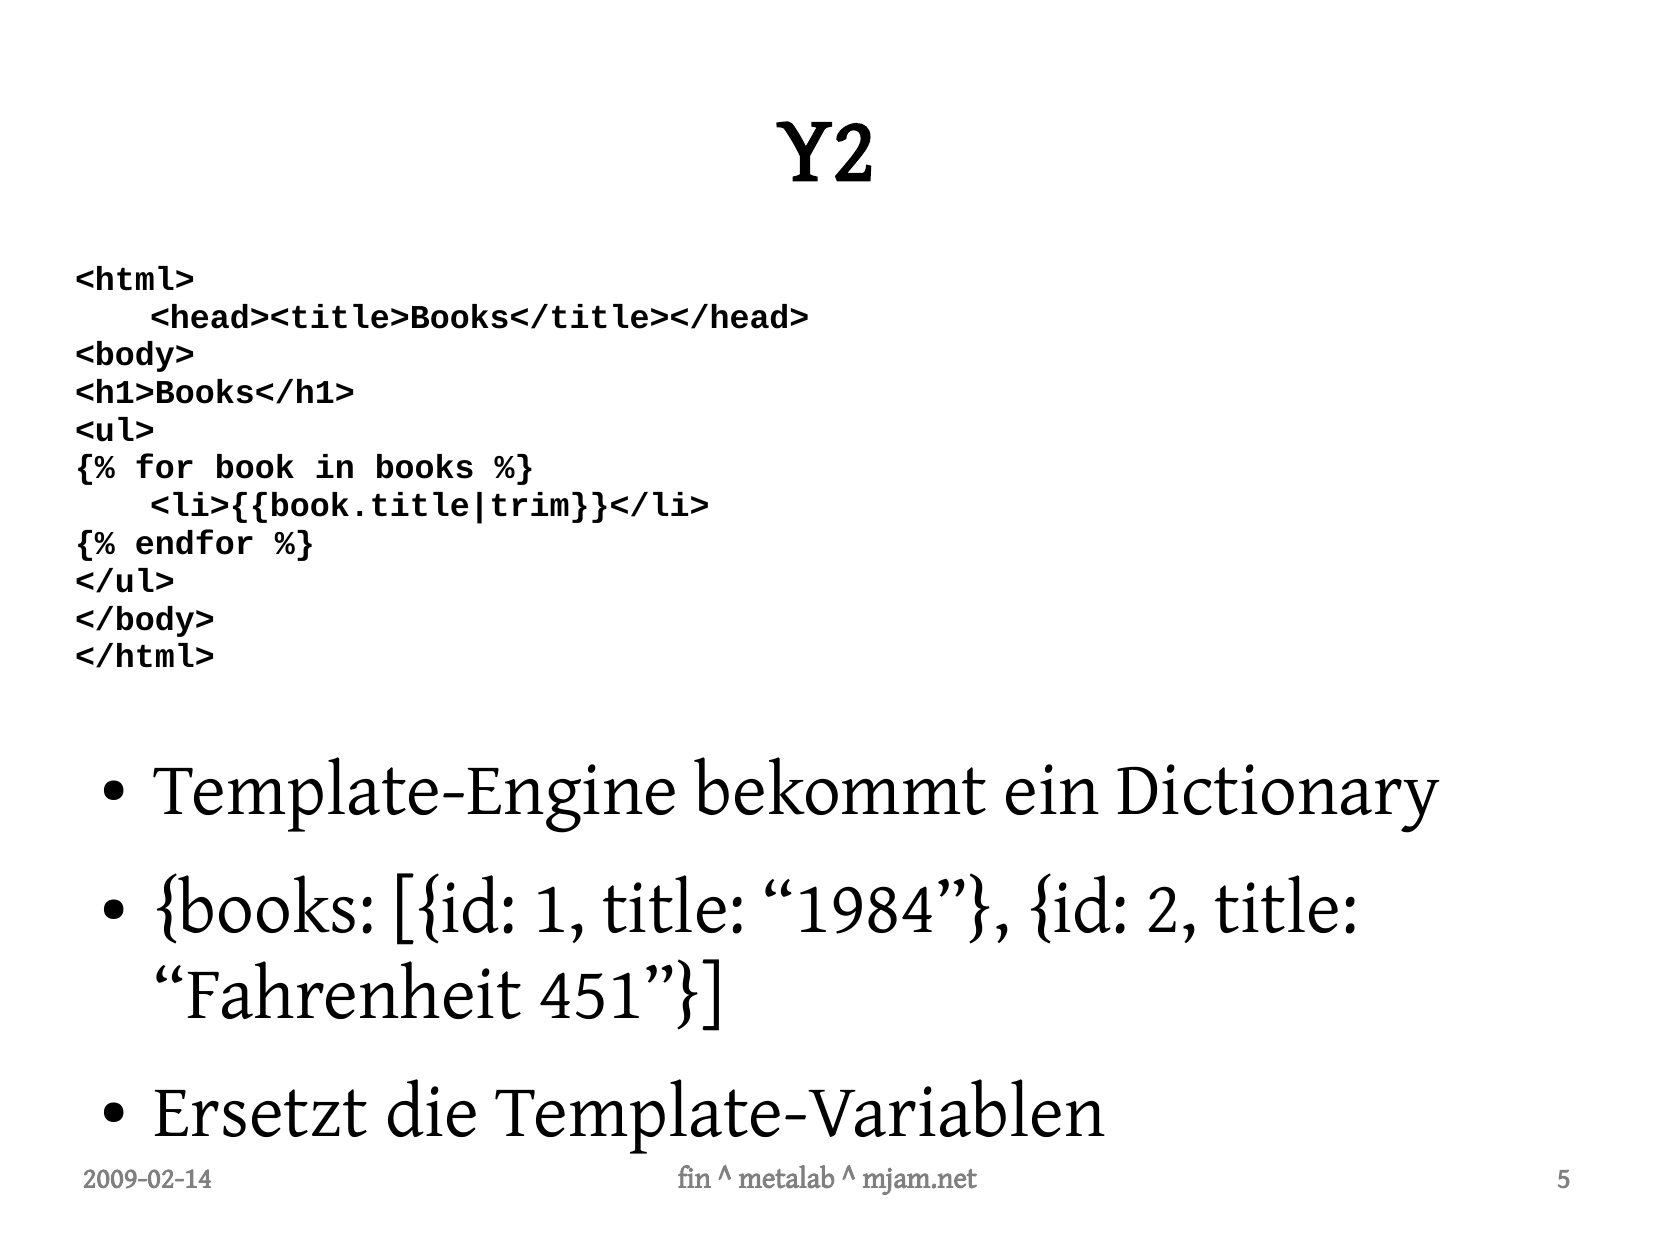

# Y2
<html>
	<head><title>Books</title></head>
<body>
<h1>Books</h1>
<ul>
{% for book in books %}
	<li>{{book.title|trim}}</li>
{% endfor %}
</ul>
</body>
</html>
Template-Engine bekommt ein Dictionary
{books: [{id: 1, title: “1984”}, {id: 2, title: “Fahrenheit 451”}]
Ersetzt die Template-Variablen
2009-02-14
fin ^ metalab ^ mjam.net
5